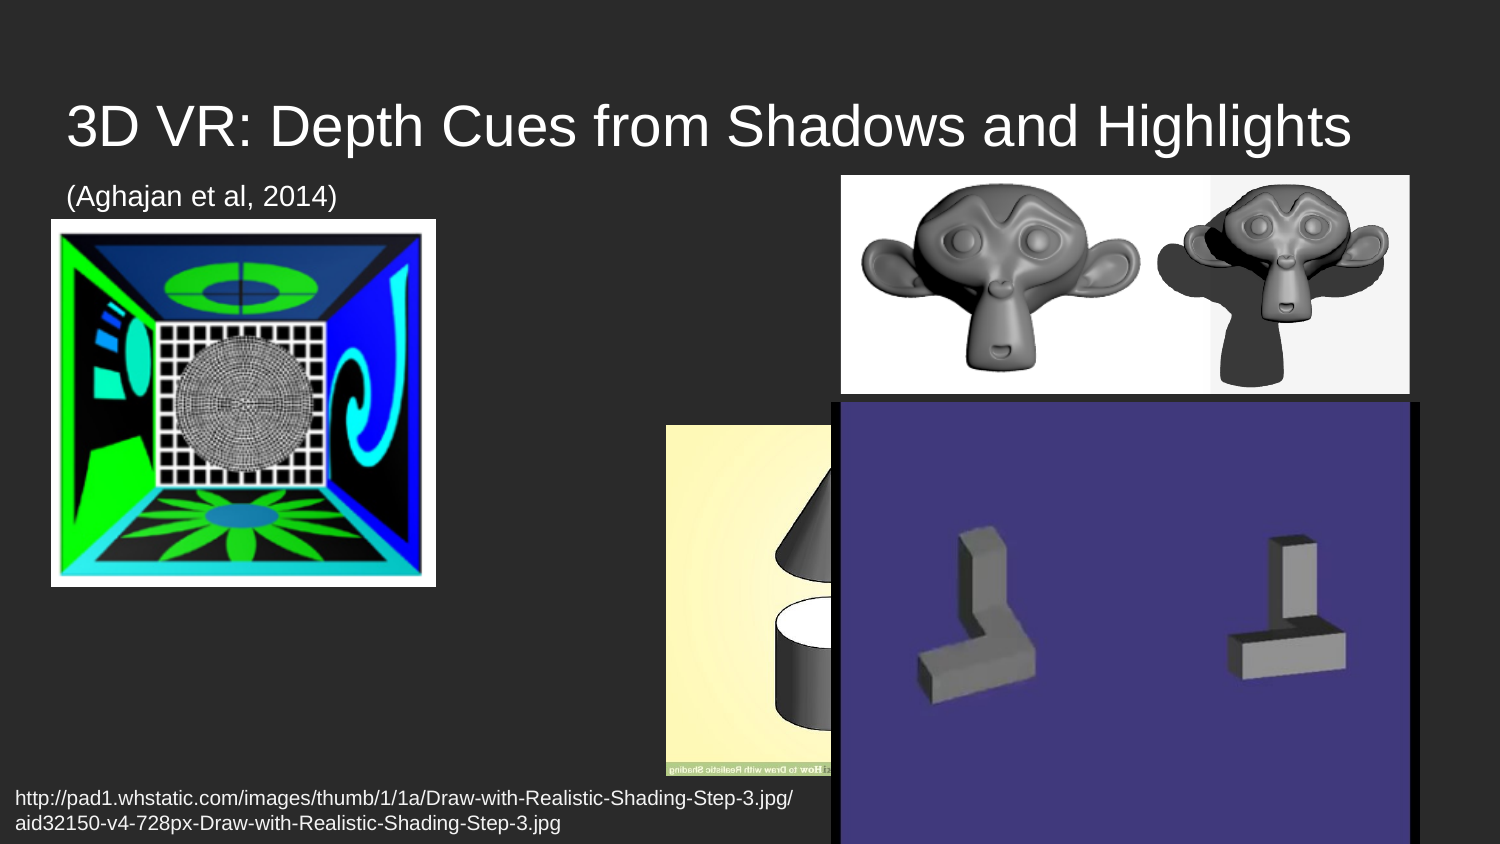

# 3D VR: Depth Cues from Shadows and Highlights
(Aghajan et al, 2014)
http://pad1.whstatic.com/images/thumb/1/1a/Draw-with-Realistic-Shading-Step-3.jpg/aid32150-v4-728px-Draw-with-Realistic-Shading-Step-3.jpg